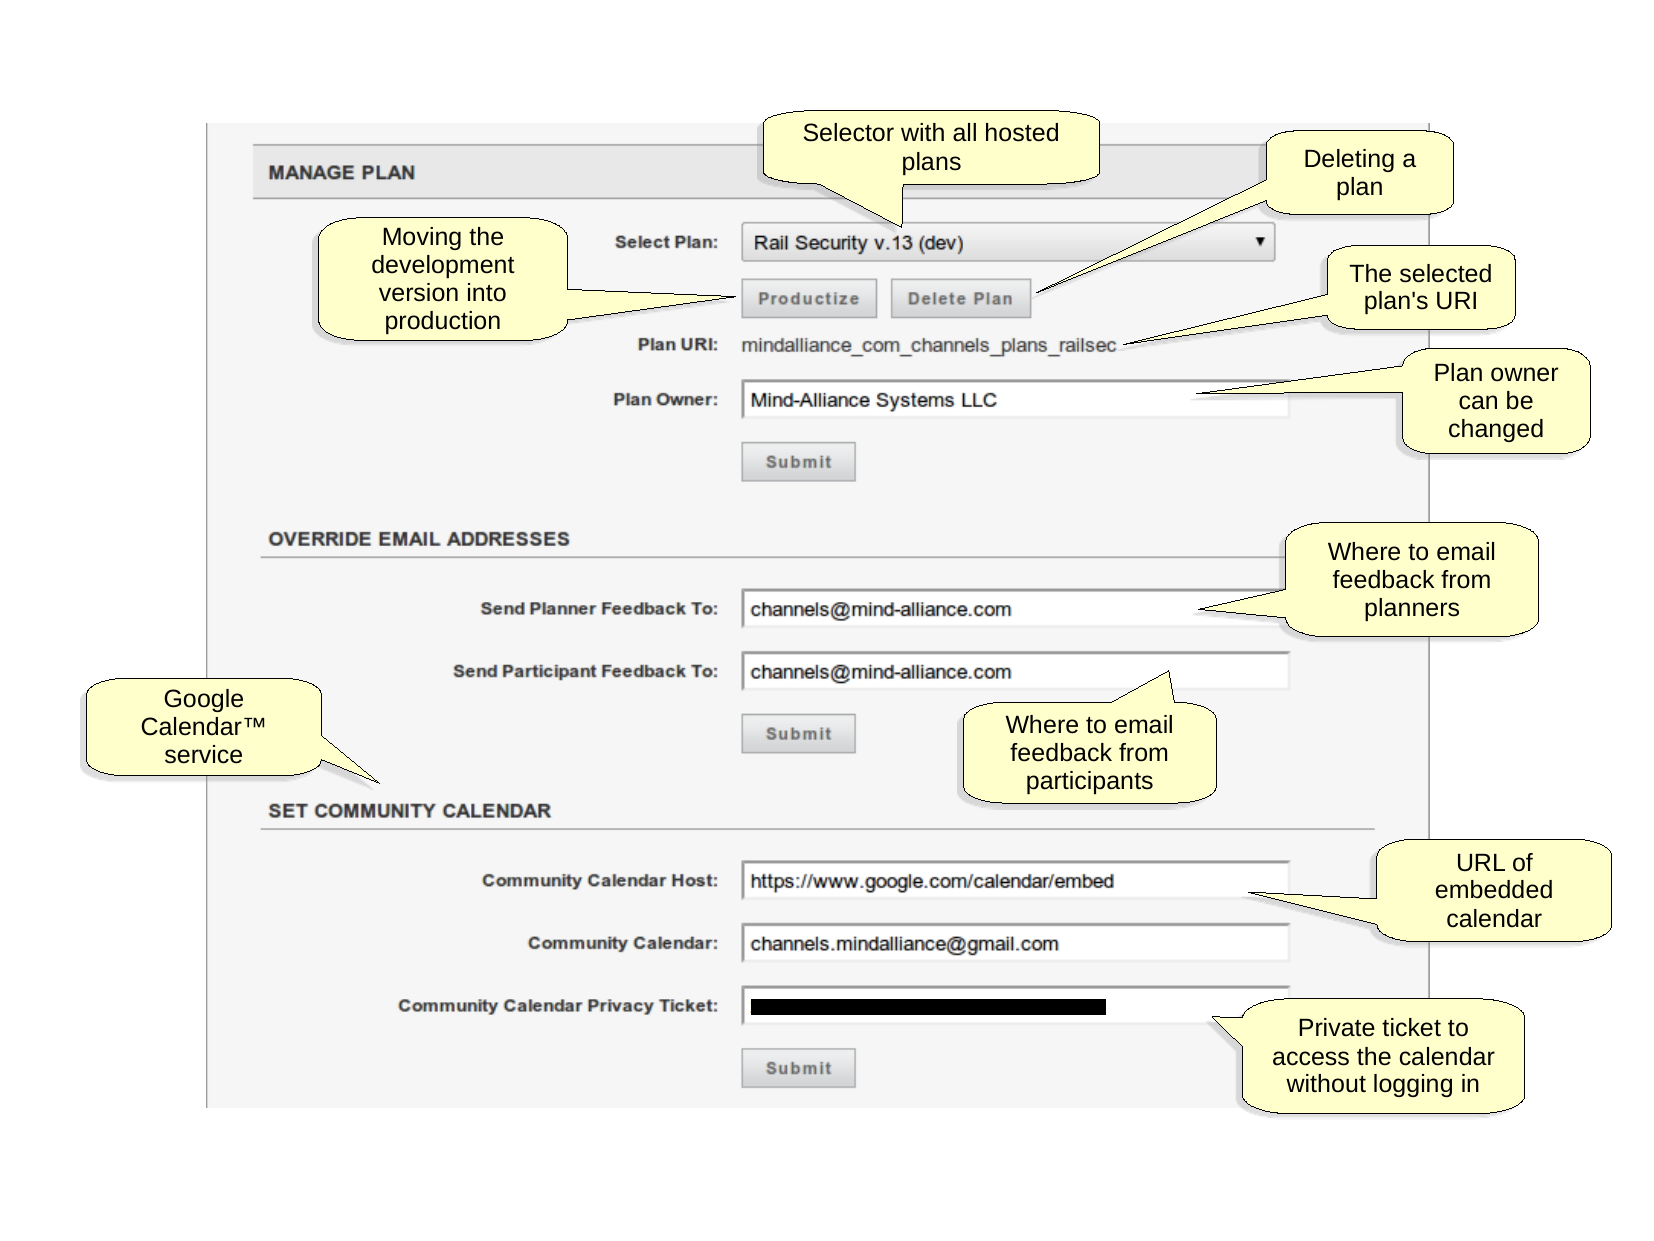

Selector with all hosted plans
Deleting a plan
Moving the development version into production
The selected plan's URI
Plan owner can be changed
Where to email feedback from planners
Google Calendar™ service
Where to email feedback from participants
URL of embedded calendar
Private ticket to access the calendar without logging in